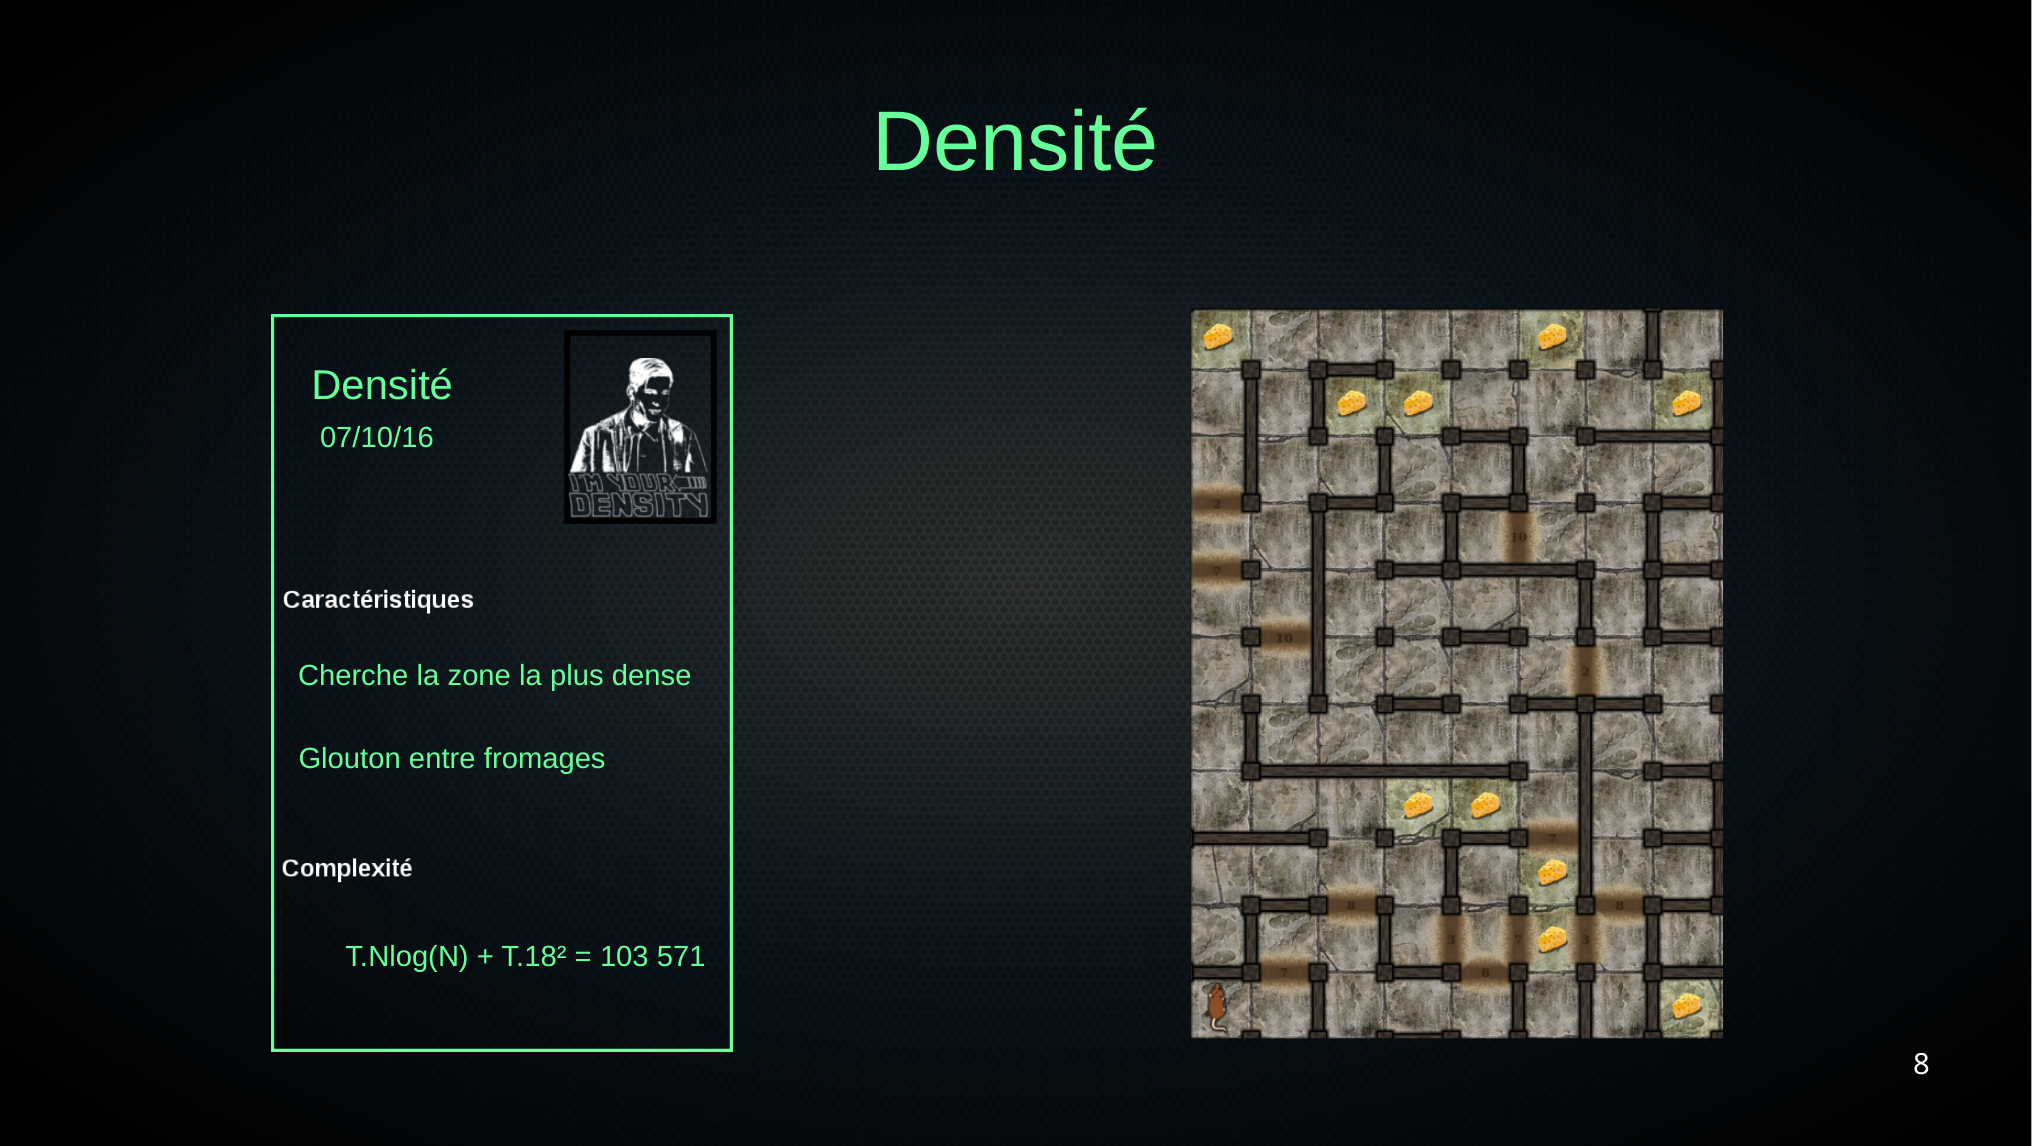

# Densité
Densité
07/10/16
Cherche la zone la plus dense
Glouton entre fromages
T.Nlog(N) + T.18² = 103 571
8